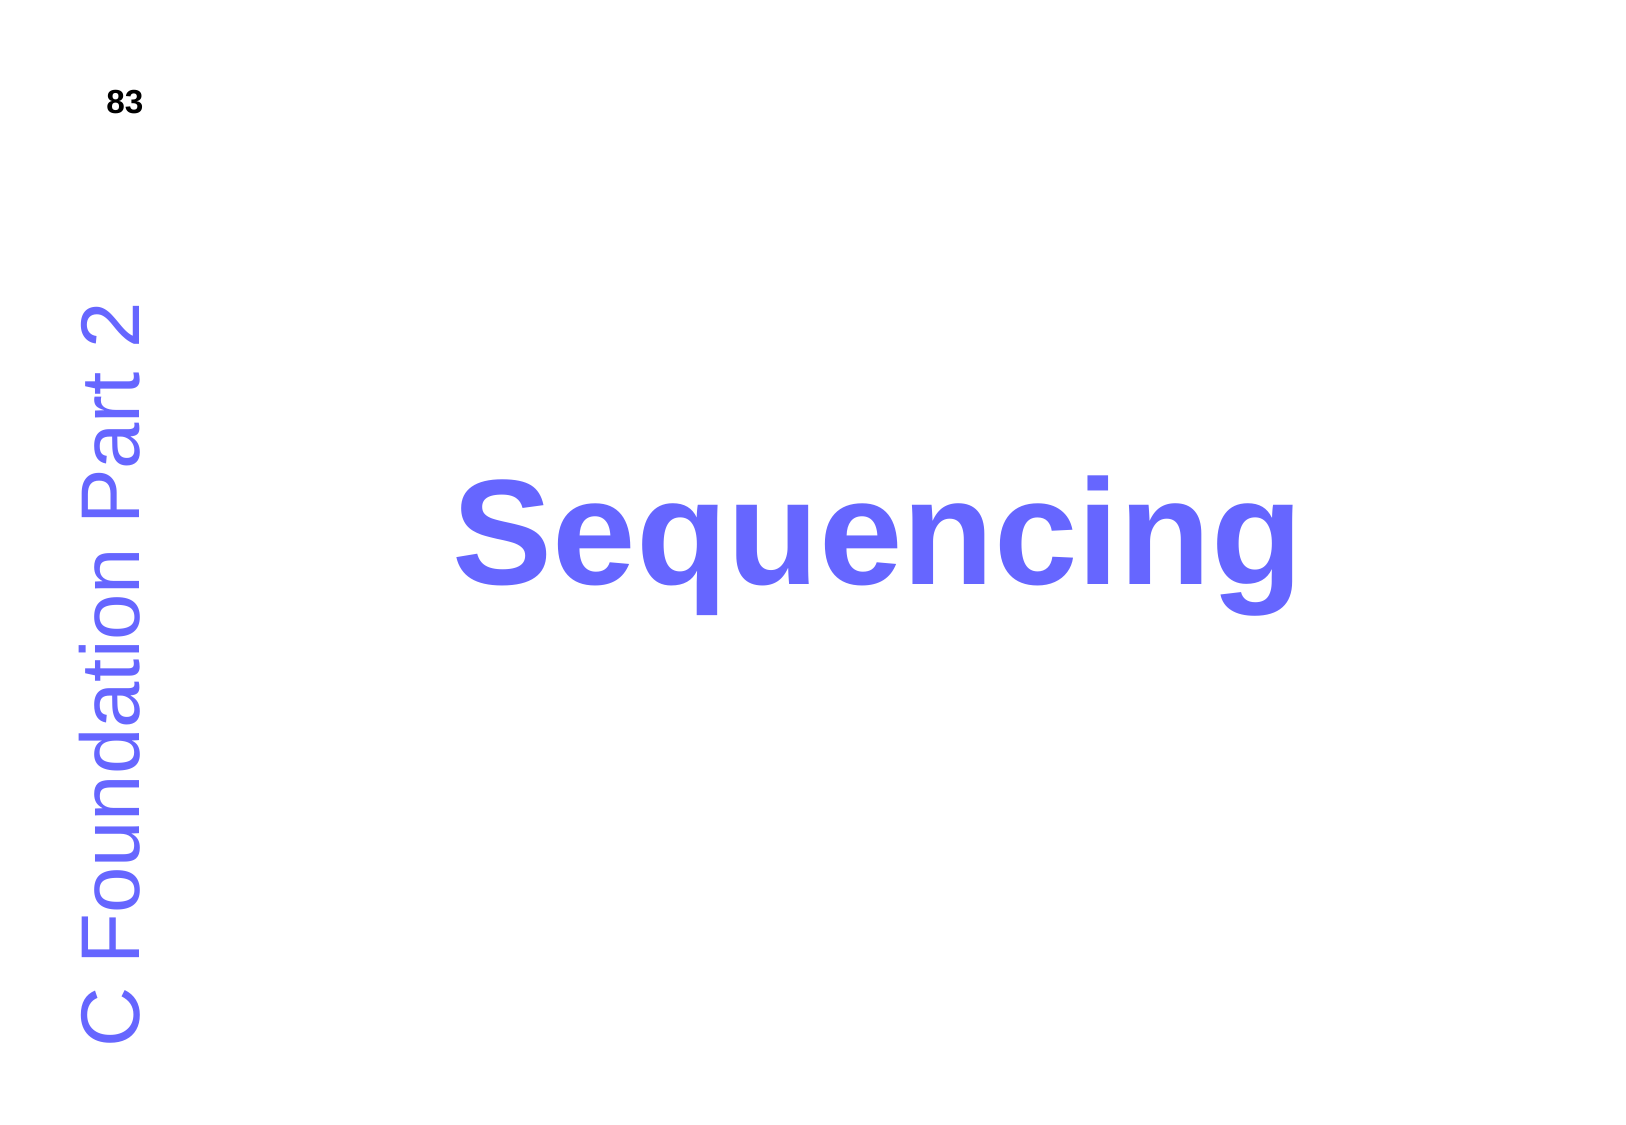

83
Sequencing
# C Foundation Part 2